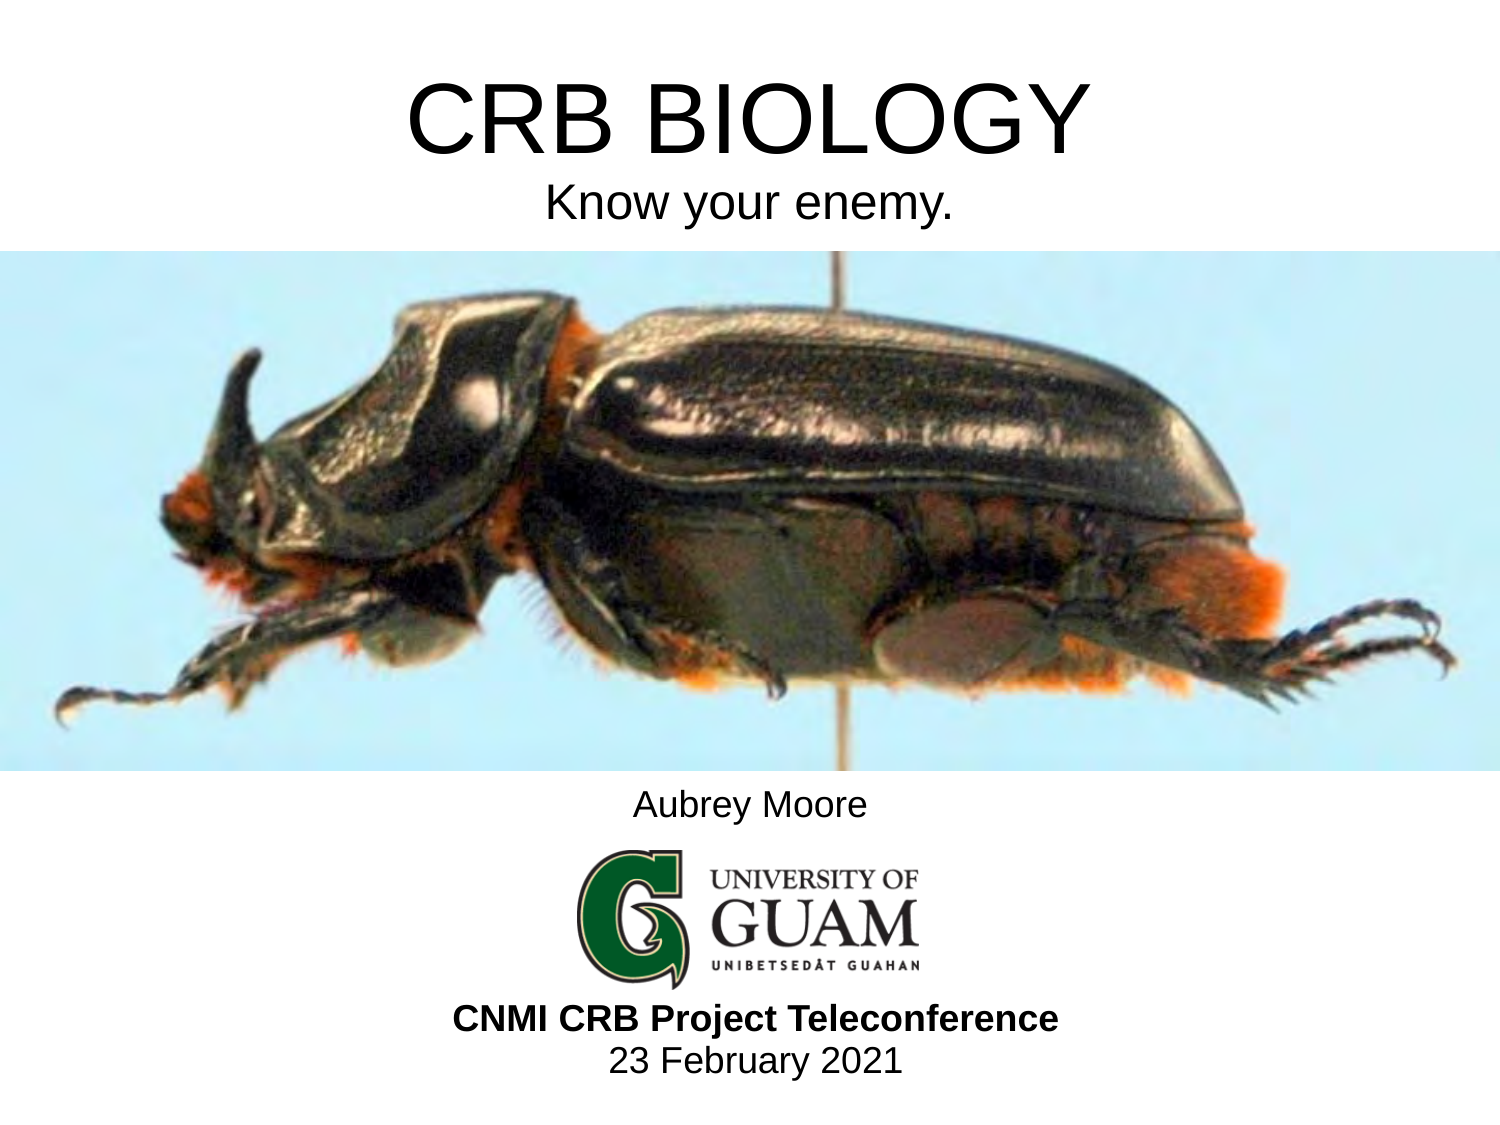

CRB BIOLOGY
Know your enemy.
Aubrey Moore
CNMI CRB Project Teleconference
23 February 2021